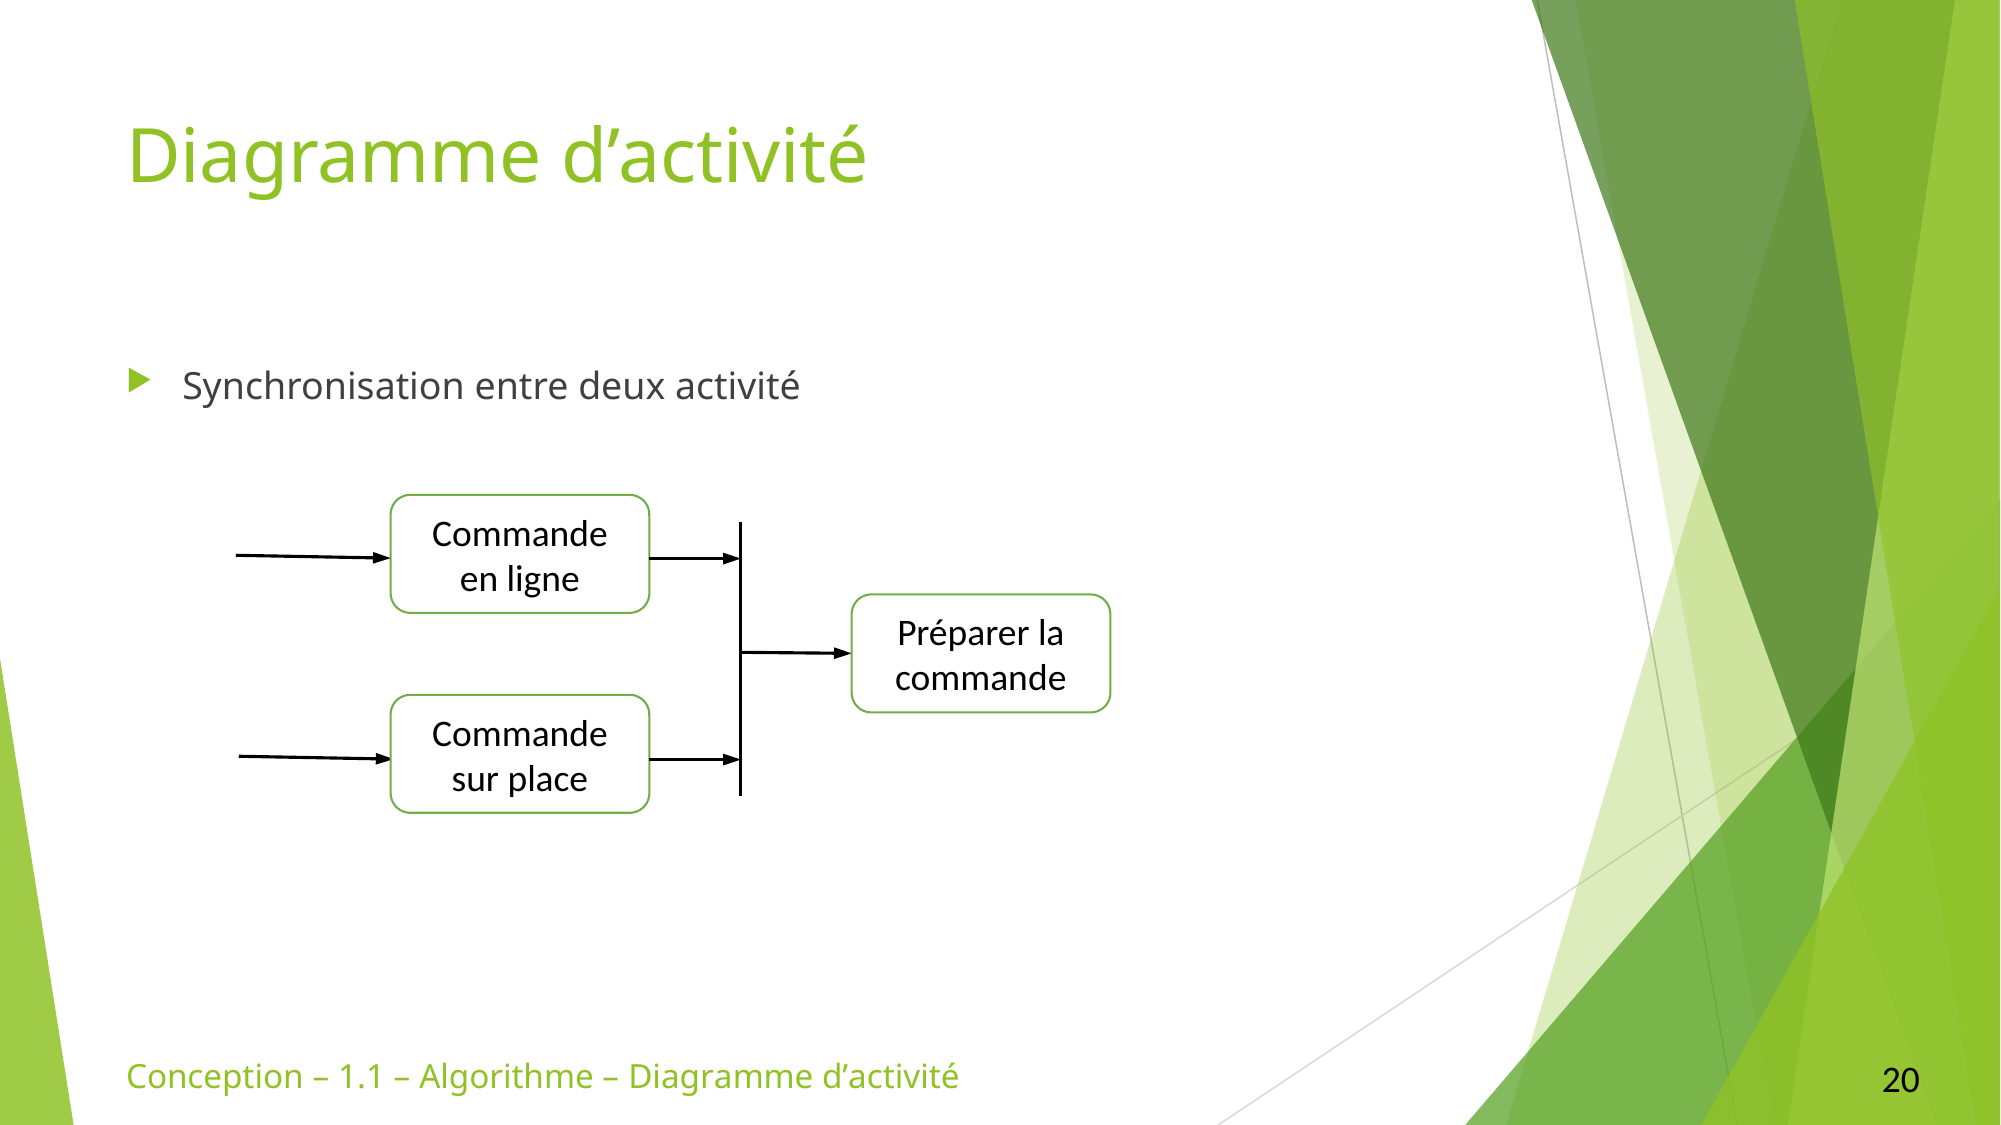

# Diagramme d’activité
Synchronisation entre deux activité
Commande en ligne
Préparer la commande
Commande sur place
Conception – 1.1 – Algorithme – Diagramme d’activité